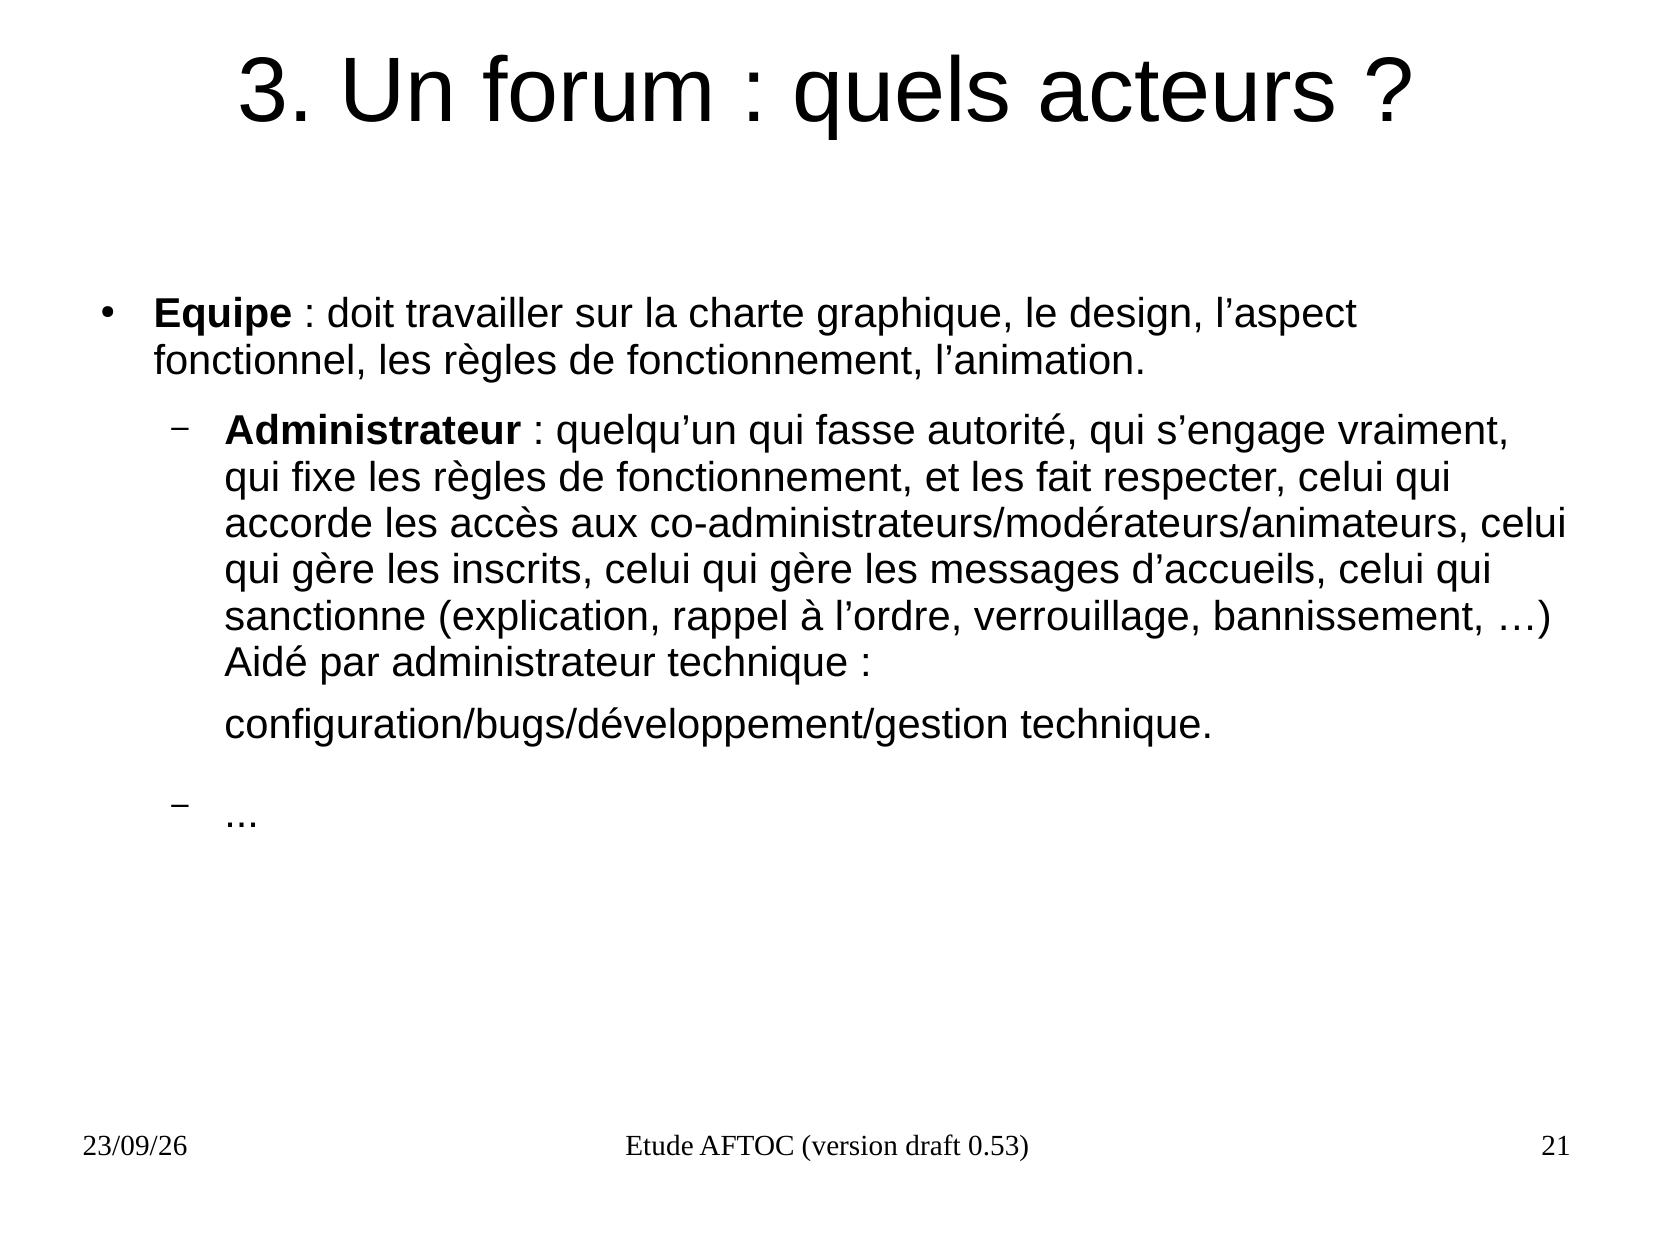

# 3. Un forum : quels acteurs ?
Equipe : doit travailler sur la charte graphique, le design, l’aspect fonctionnel, les règles de fonctionnement, l’animation.
Administrateur : quelqu’un qui fasse autorité, qui s’engage vraiment, qui fixe les règles de fonctionnement, et les fait respecter, celui qui accorde les accès aux co-administrateurs/modérateurs/animateurs, celui qui gère les inscrits, celui qui gère les messages d’accueils, celui qui sanctionne (explication, rappel à l’ordre, verrouillage, bannissement, …) Aidé par administrateur technique : configuration/bugs/développement/gestion technique.
...
Etude AFTOC (version draft 0.53)
21